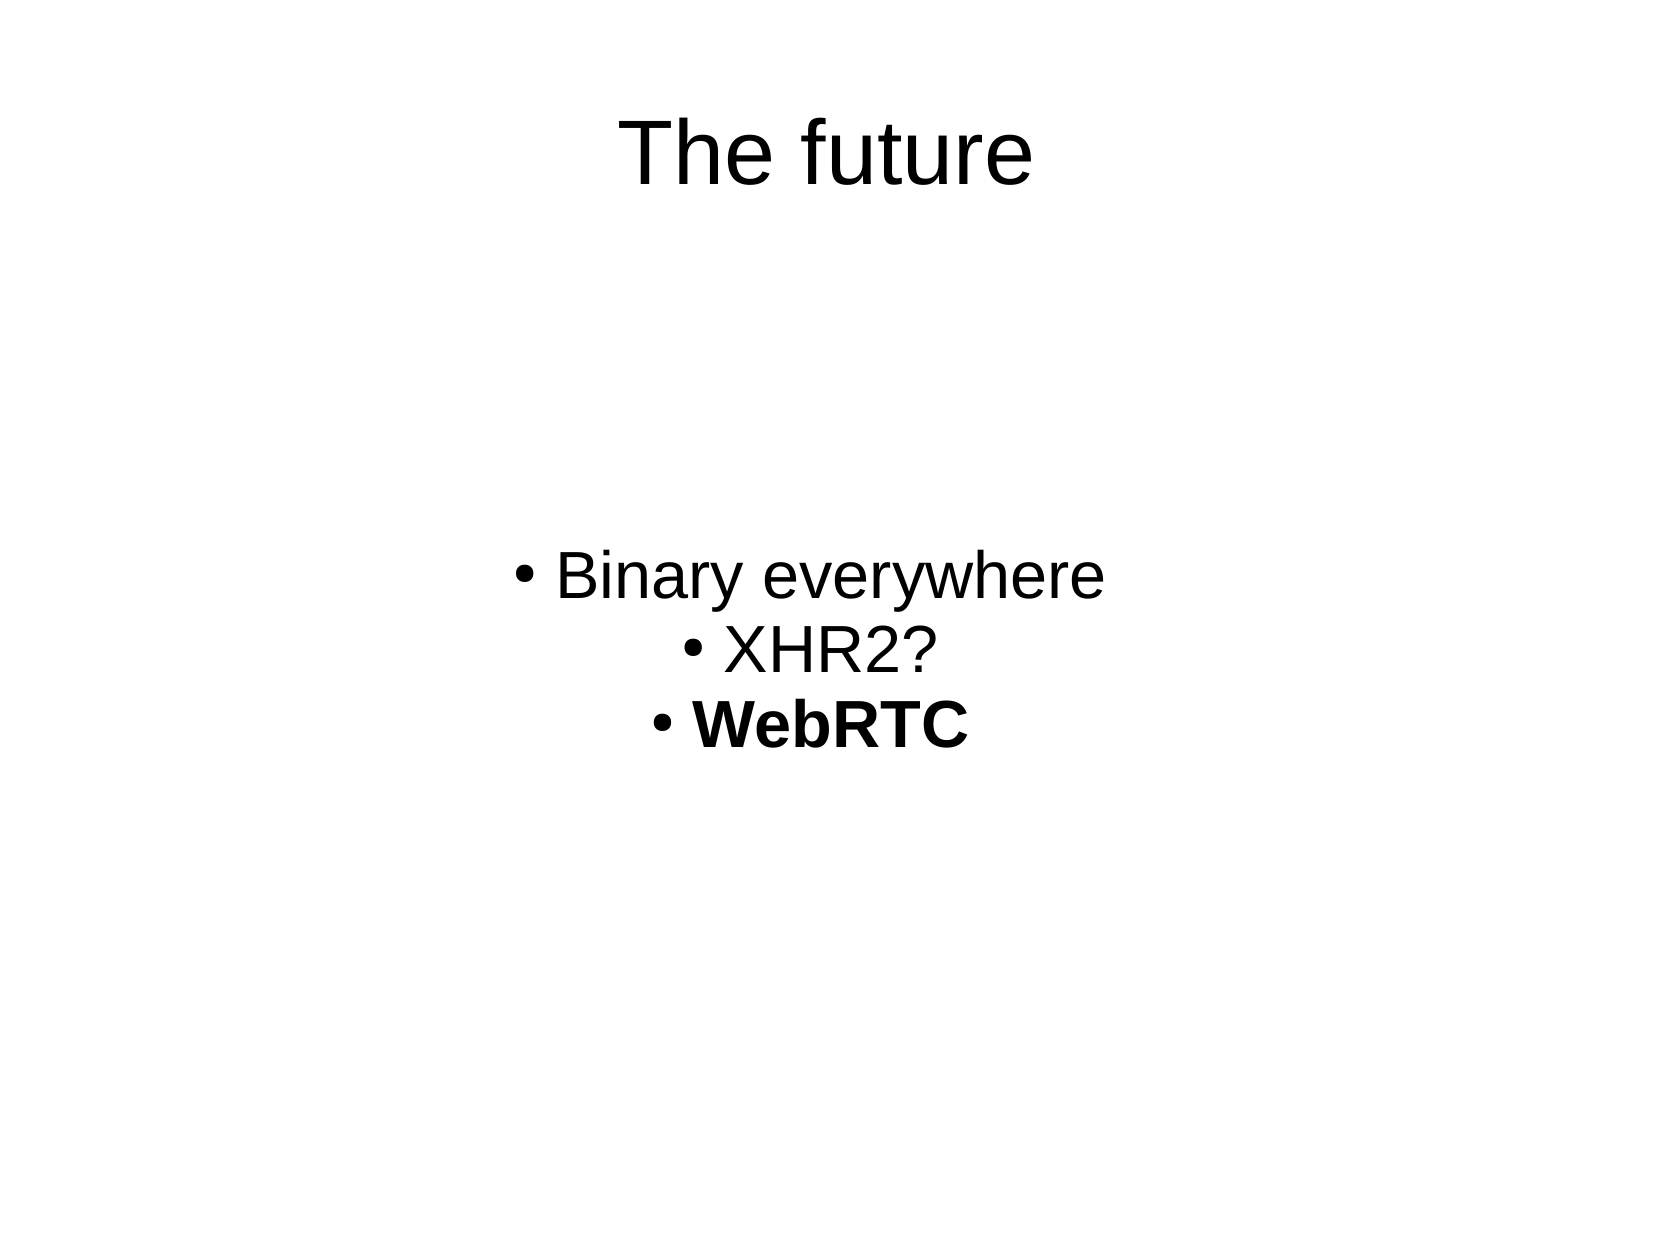

# The future
 Binary everywhere
 XHR2?
 WebRTC